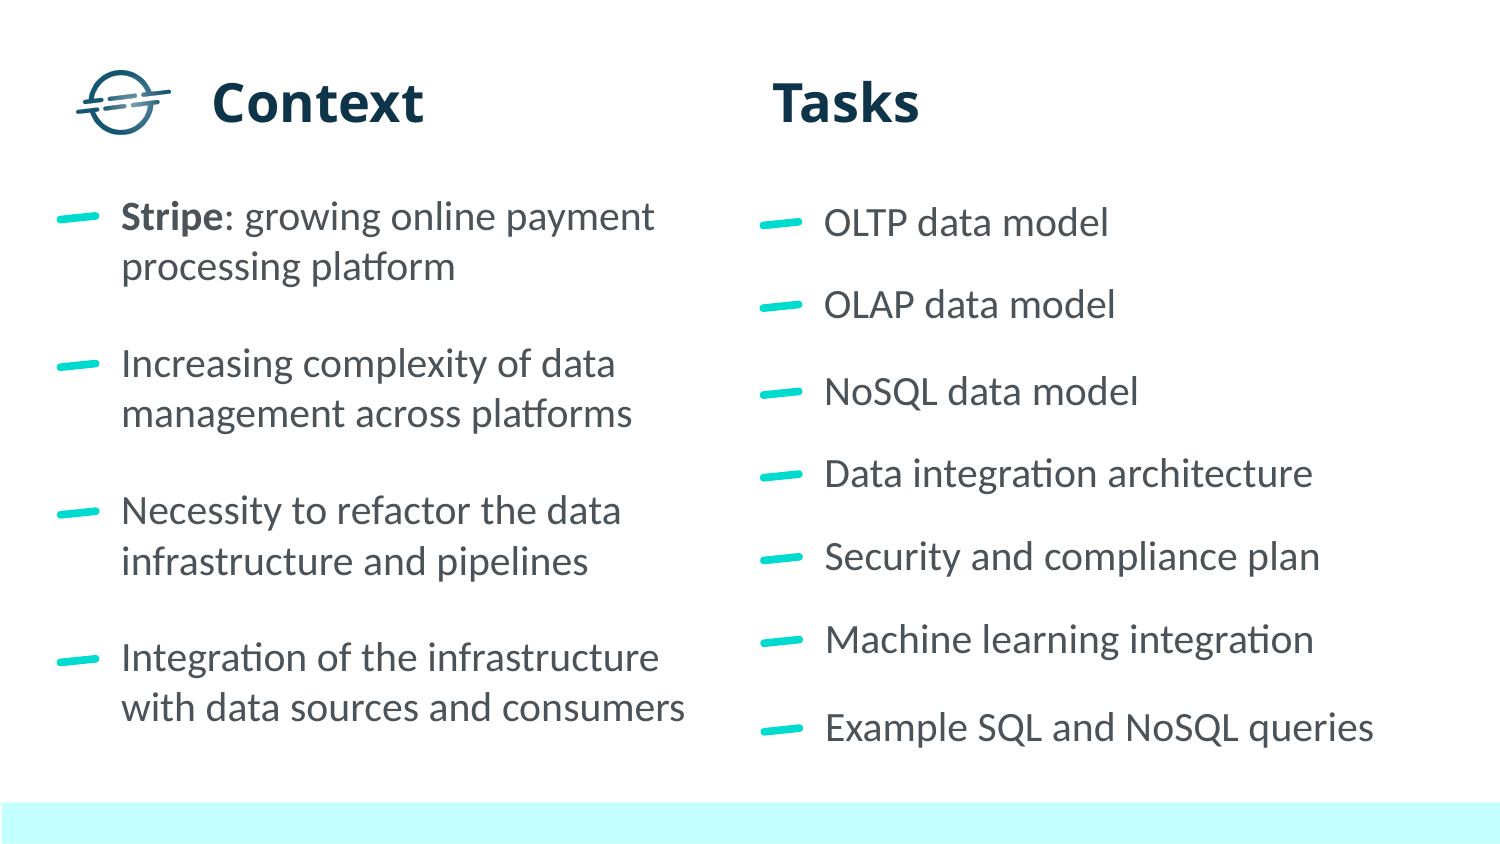

# Context
Tasks
Stripe: growing online payment processing platform
OLTP data model
OLAP data model
Increasing complexity of data management across platforms
NoSQL data model
Data integration architecture
Necessity to refactor the data infrastructure and pipelines
Security and compliance plan
Machine learning integration
Integration of the infrastructure with data sources and consumers
Example SQL and NoSQL queries